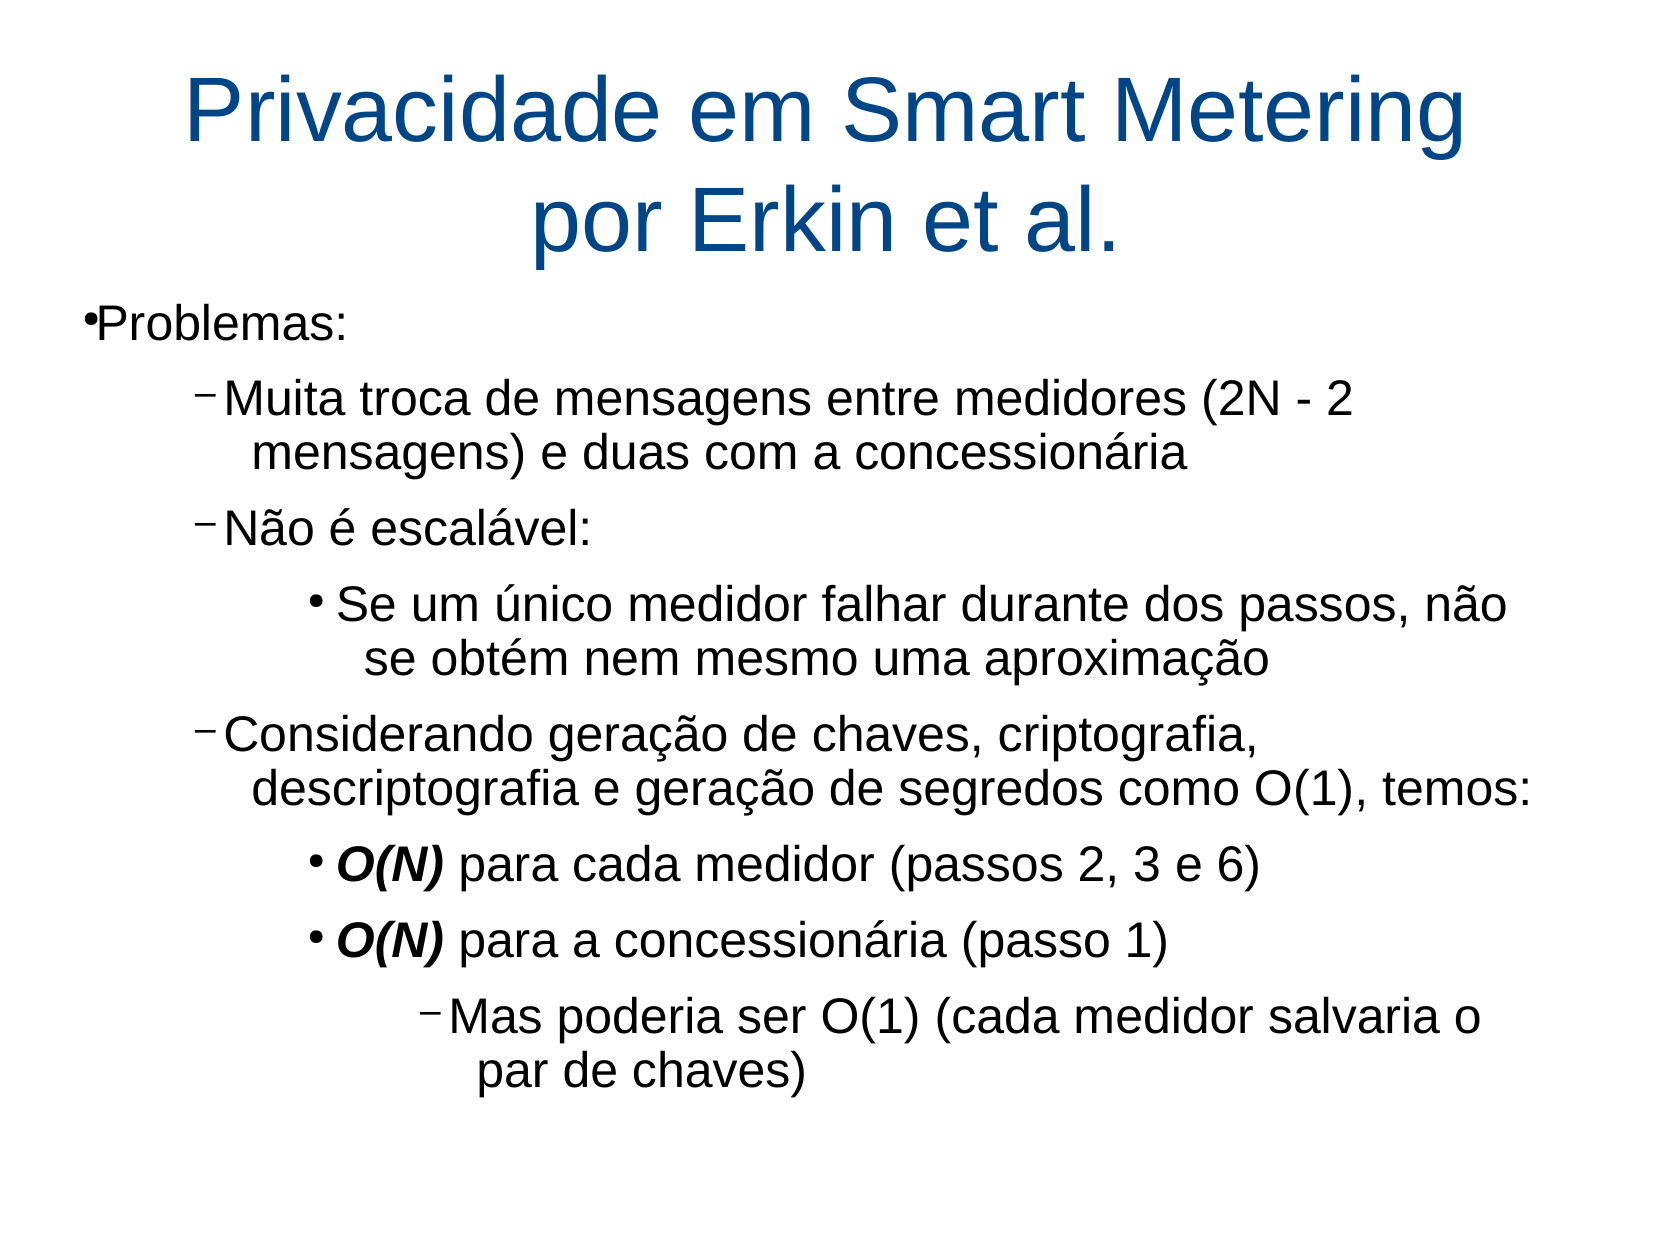

# Privacidade em Smart Metering por Erkin et al.
Problemas:
Muita troca de mensagens entre medidores (2N - 2 mensagens) e duas com a concessionária
Não é escalável:
Se um único medidor falhar durante dos passos, não se obtém nem mesmo uma aproximação
Considerando geração de chaves, criptografia, descriptografia e geração de segredos como O(1), temos:
O(N) para cada medidor (passos 2, 3 e 6)
O(N) para a concessionária (passo 1)
Mas poderia ser O(1) (cada medidor salvaria o par de chaves)